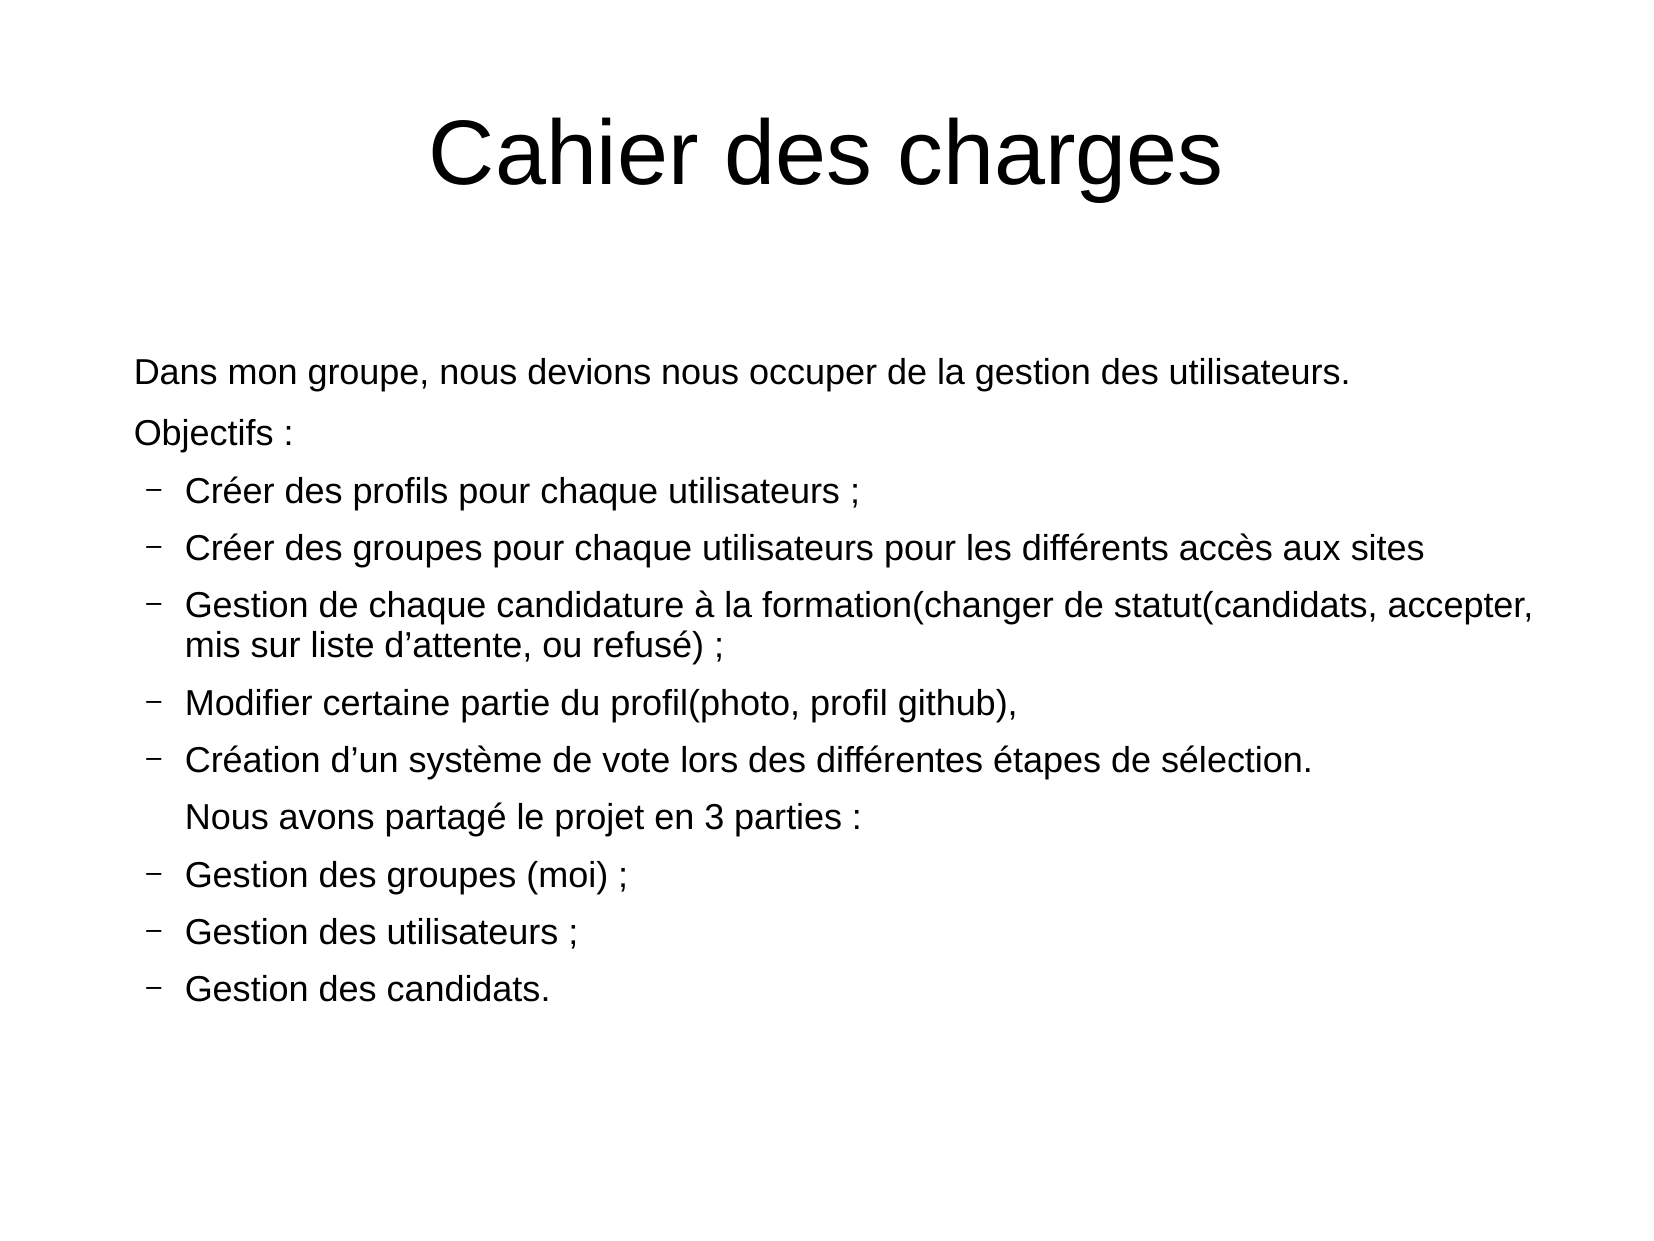

# Cahier des charges
Dans mon groupe, nous devions nous occuper de la gestion des utilisateurs.
Objectifs :
Créer des profils pour chaque utilisateurs ;
Créer des groupes pour chaque utilisateurs pour les différents accès aux sites
Gestion de chaque candidature à la formation(changer de statut(candidats, accepter, mis sur liste d’attente, ou refusé) ;
Modifier certaine partie du profil(photo, profil github),
Création d’un système de vote lors des différentes étapes de sélection.
Nous avons partagé le projet en 3 parties :
Gestion des groupes (moi) ;
Gestion des utilisateurs ;
Gestion des candidats.